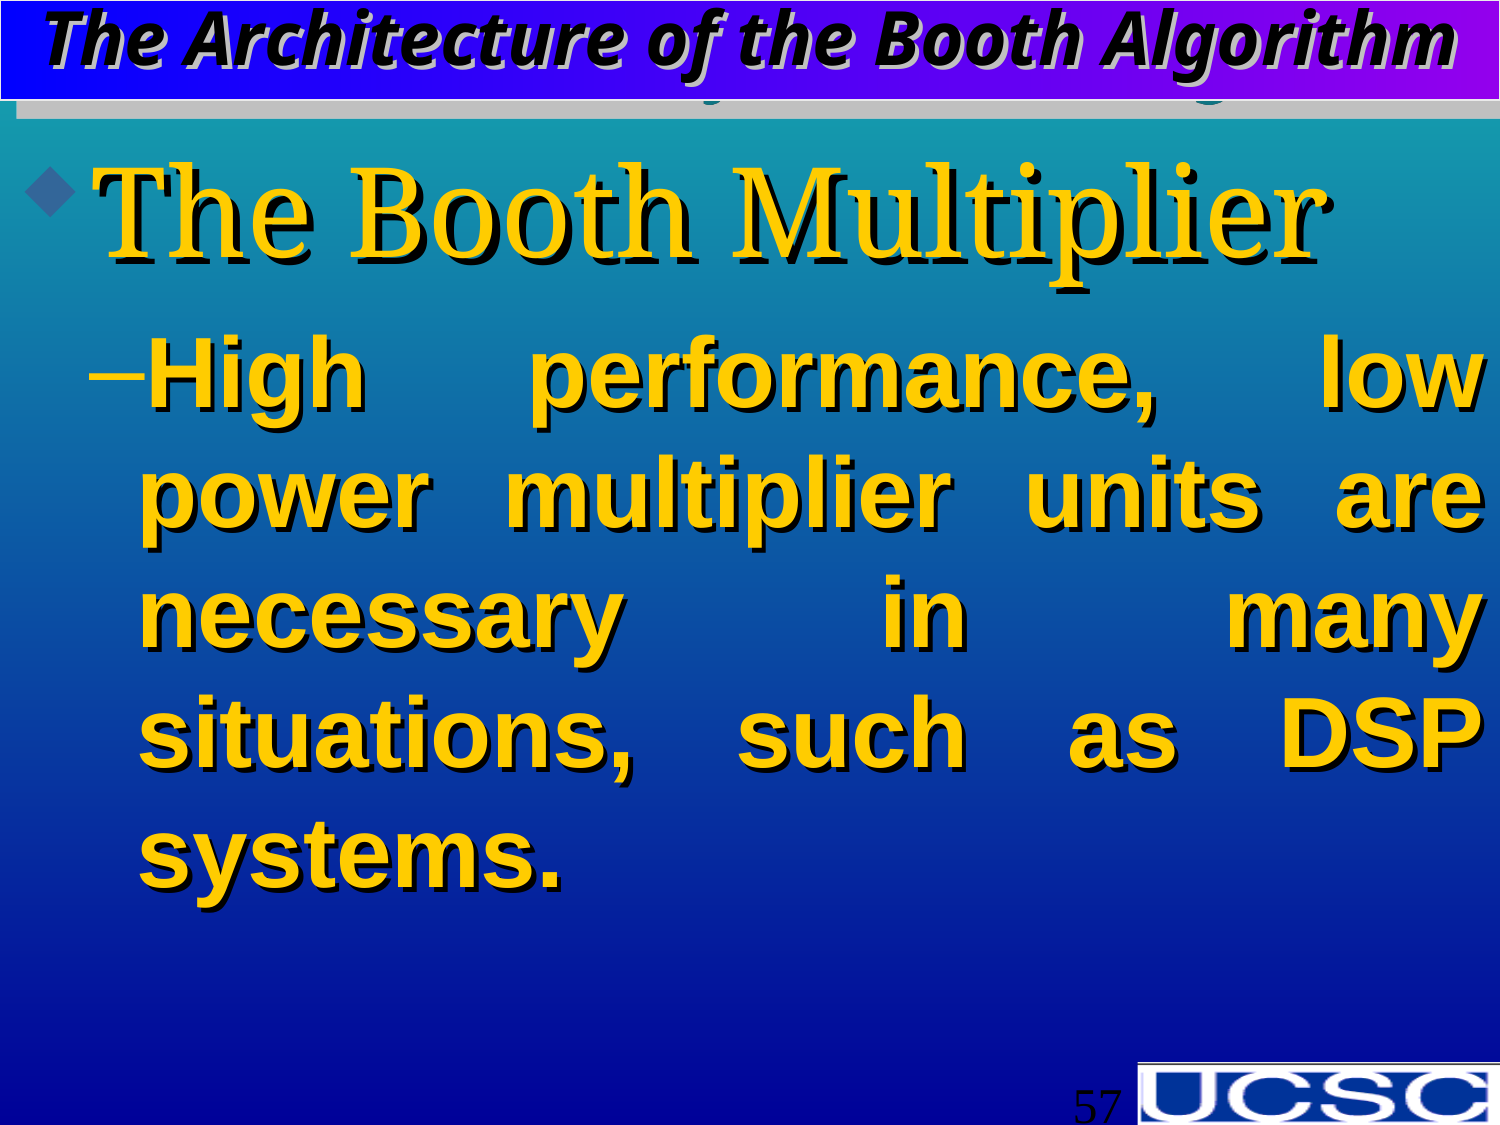

# The Architecture of the Booth Algorithm
The Booth Multiplier
High performance, low power multiplier units are necessary in many situations, such as DSP systems.
57